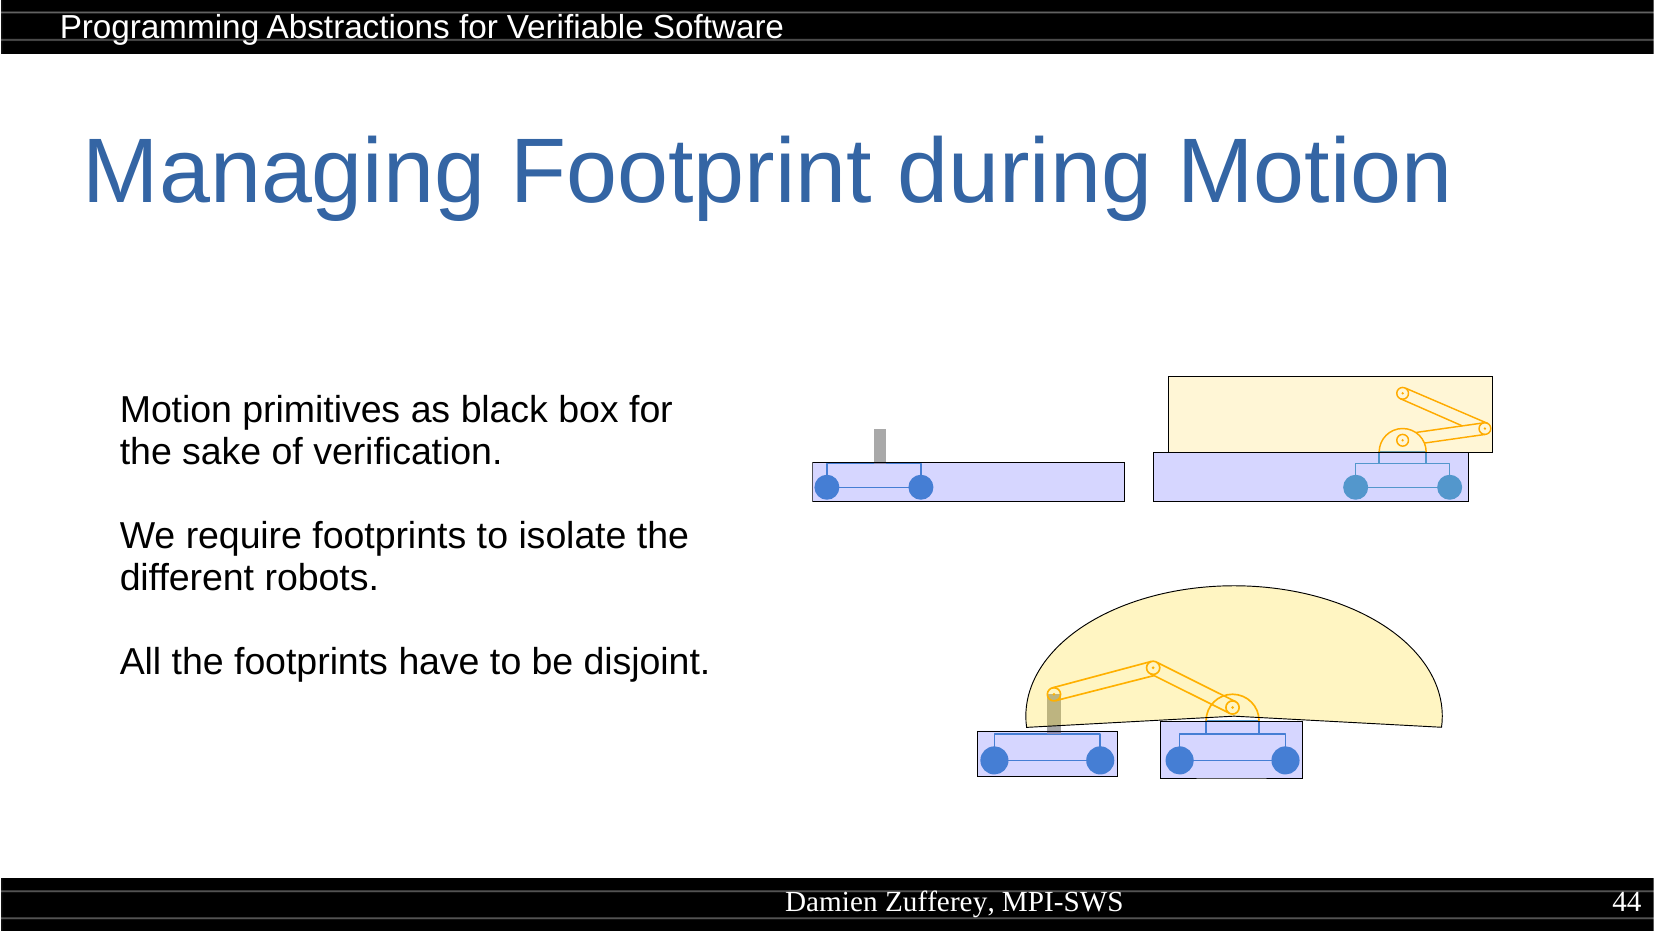

# Managing Footprint during Motion
Motion primitives as black box for the sake of verification.
We require footprints to isolate the different robots.
All the footprints have to be disjoint.